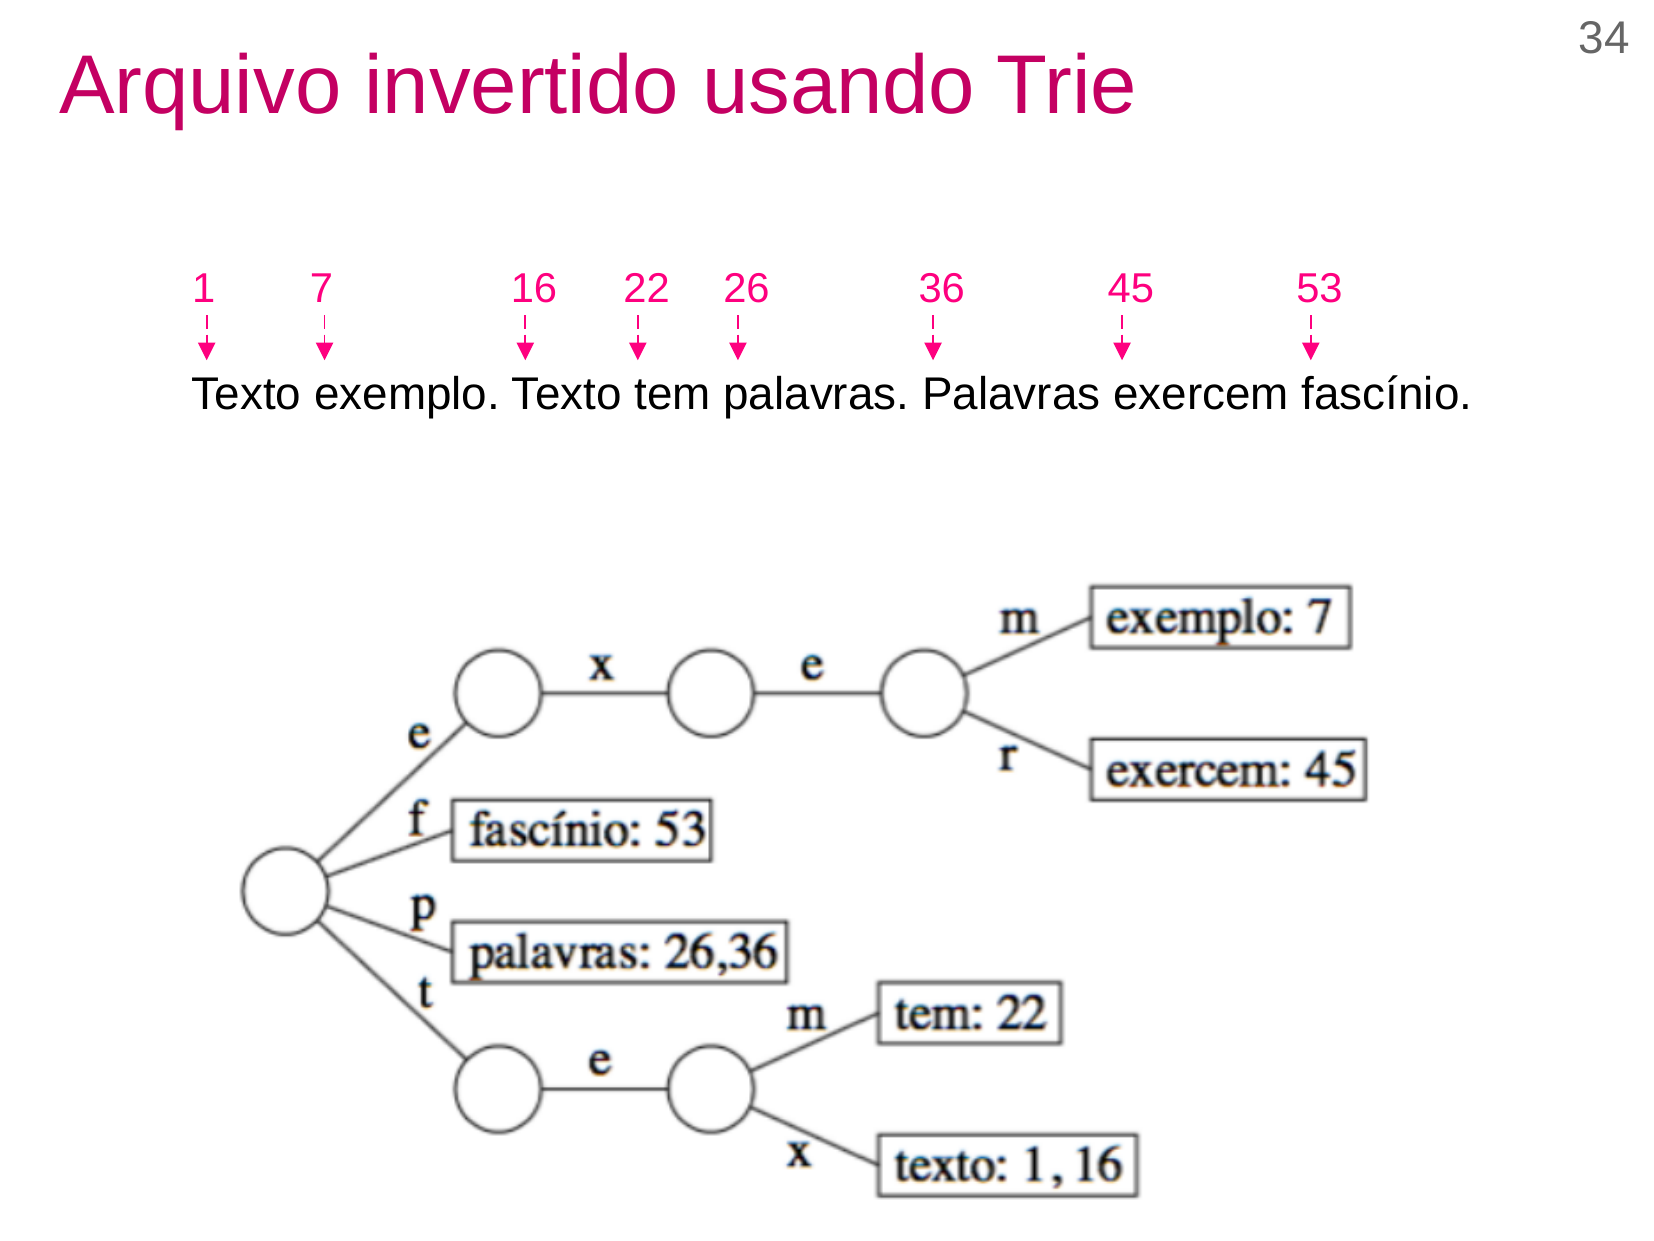

34
# Arquivo invertido usando Trie
1
7
16
22
26
36
45
53
Texto exemplo. Texto tem palavras. Palavras exercem fascínio.